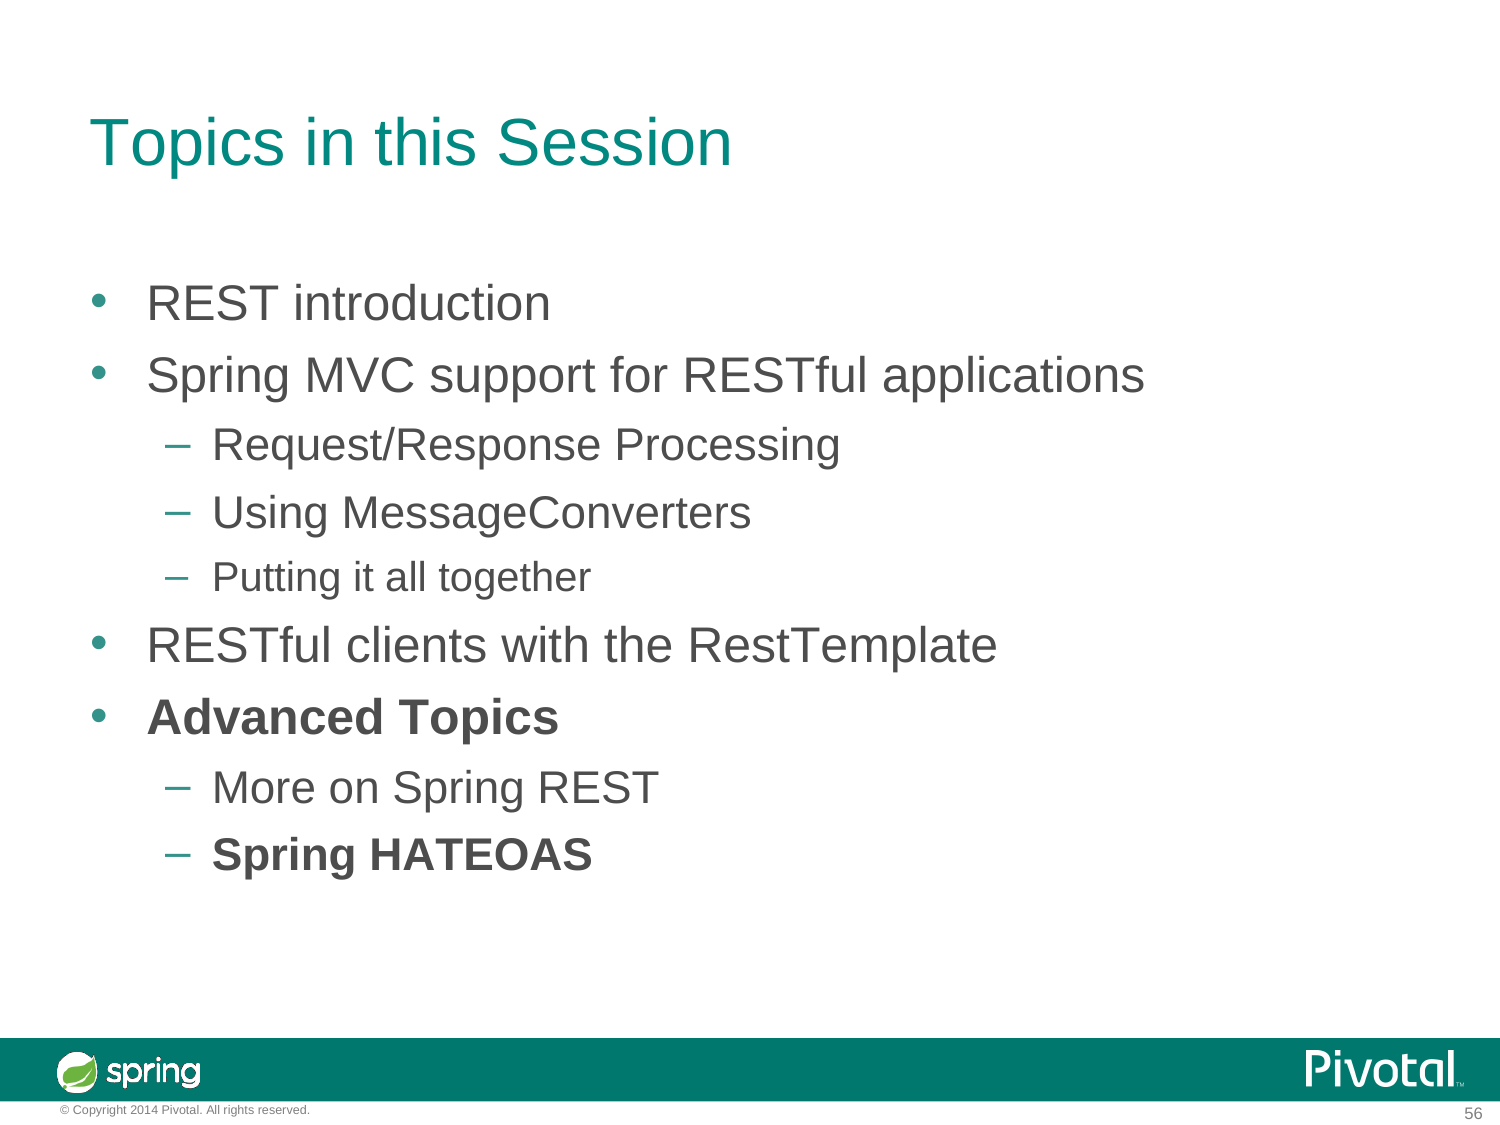

# Topics in this Session
REST introduction
Spring MVC support for RESTful applications
Request/Response Processing
Using MessageConverters
Putting it all together
RESTful clients with the RestTemplate
Advanced Topics
More on Spring REST
Spring HATEOAS